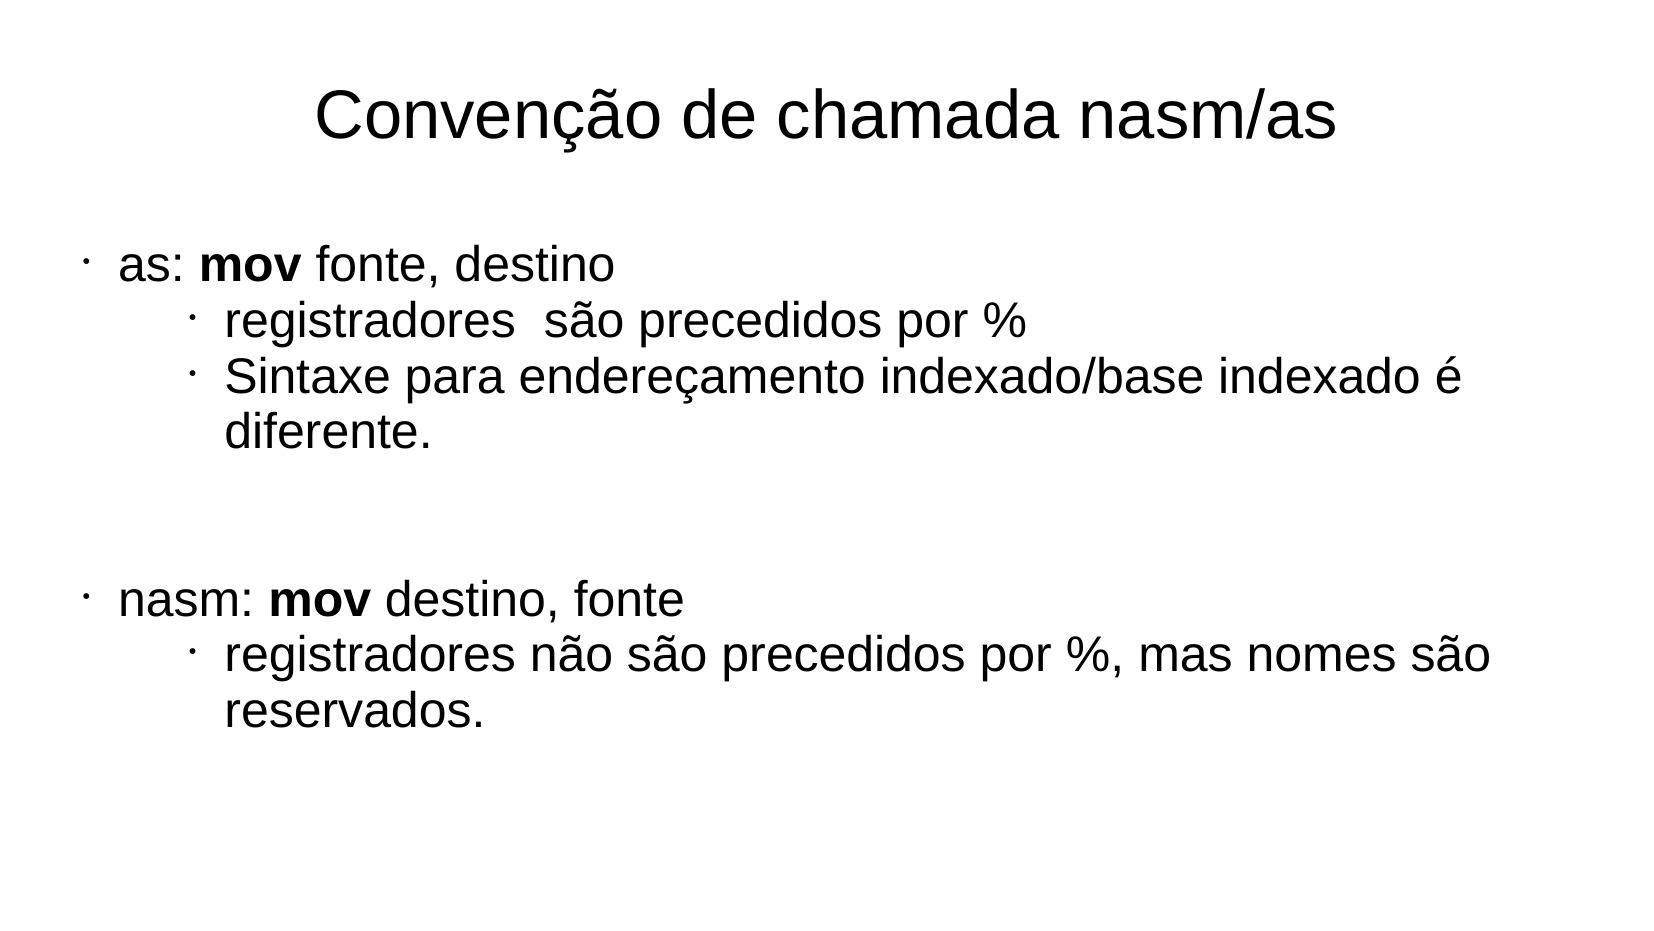

# Convenção de chamada nasm/as
as: mov fonte, destino
registradores são precedidos por %
Sintaxe para endereçamento indexado/base indexado é diferente.
nasm: mov destino, fonte
registradores não são precedidos por %, mas nomes são reservados.